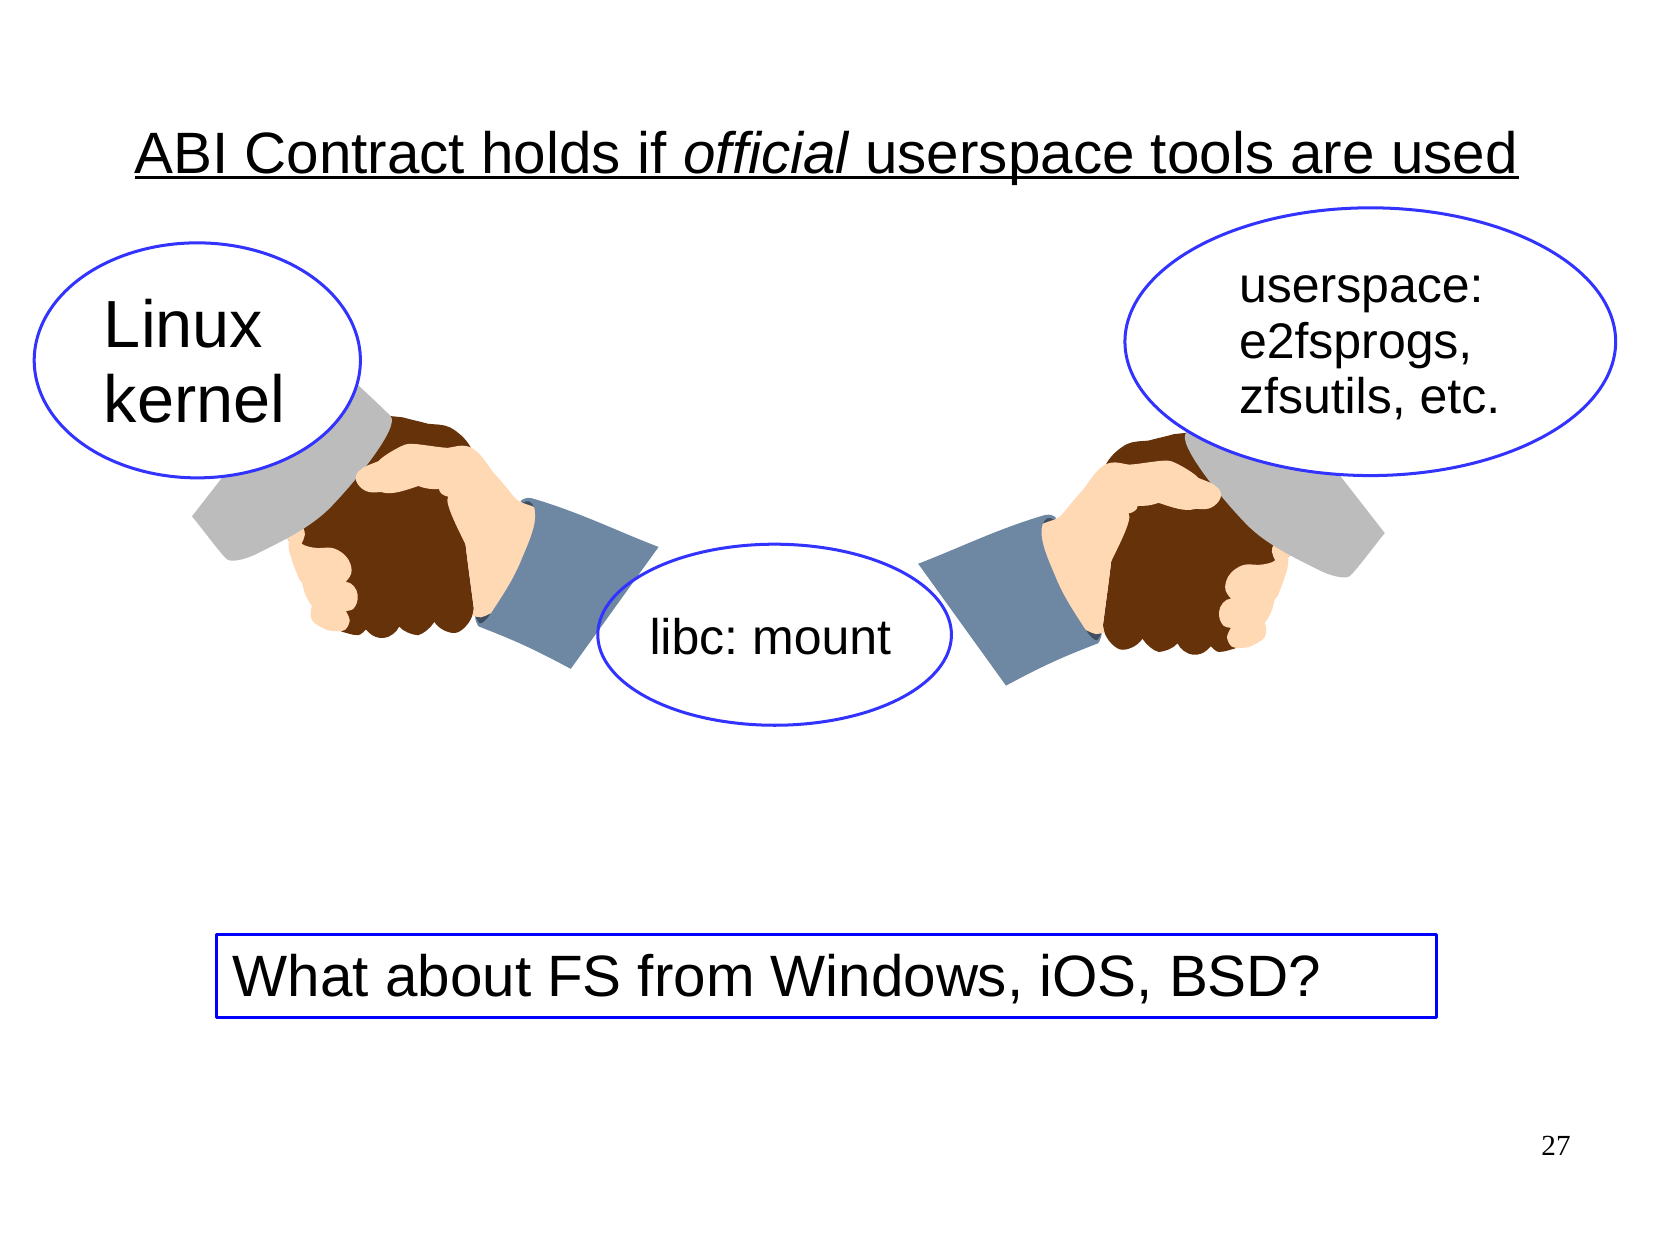

# ABI Contract holds if official userspace tools are used
userspace:
e2fsprogs,
zfsutils, etc.
Linux kernel
libc: mount
What about FS from Windows, iOS, BSD?
27